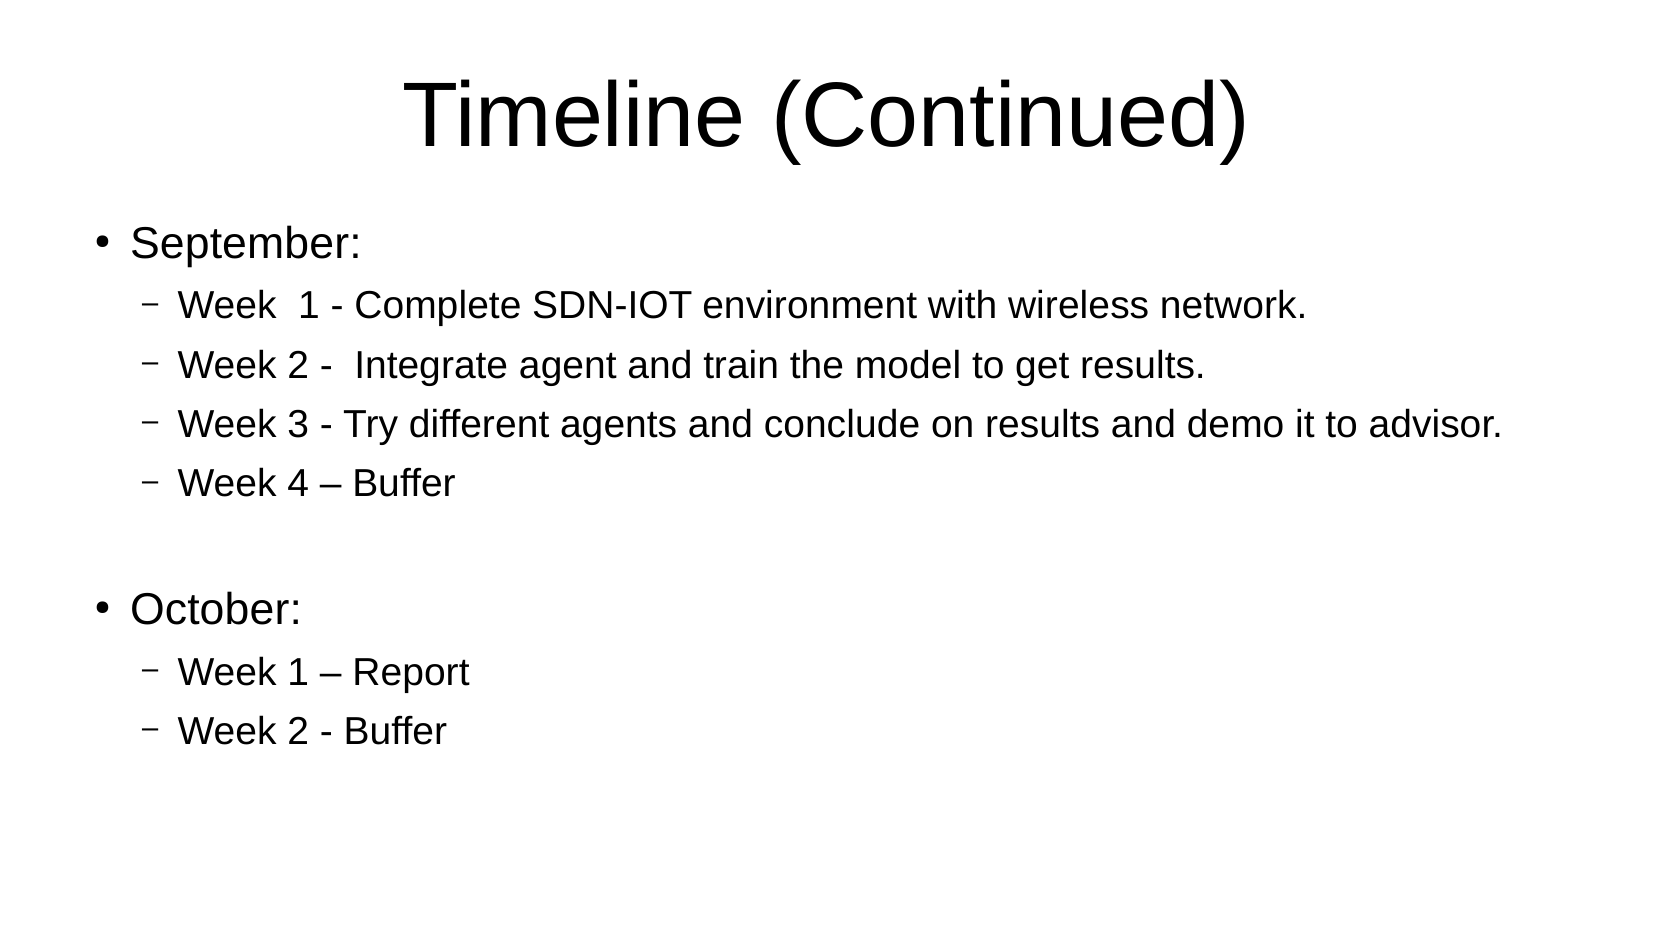

# Timeline (Continued)
September:
Week 1 - Complete SDN-IOT environment with wireless network.
Week 2 - Integrate agent and train the model to get results.
Week 3 - Try different agents and conclude on results and demo it to advisor.
Week 4 – Buffer
October:
Week 1 – Report
Week 2 - Buffer